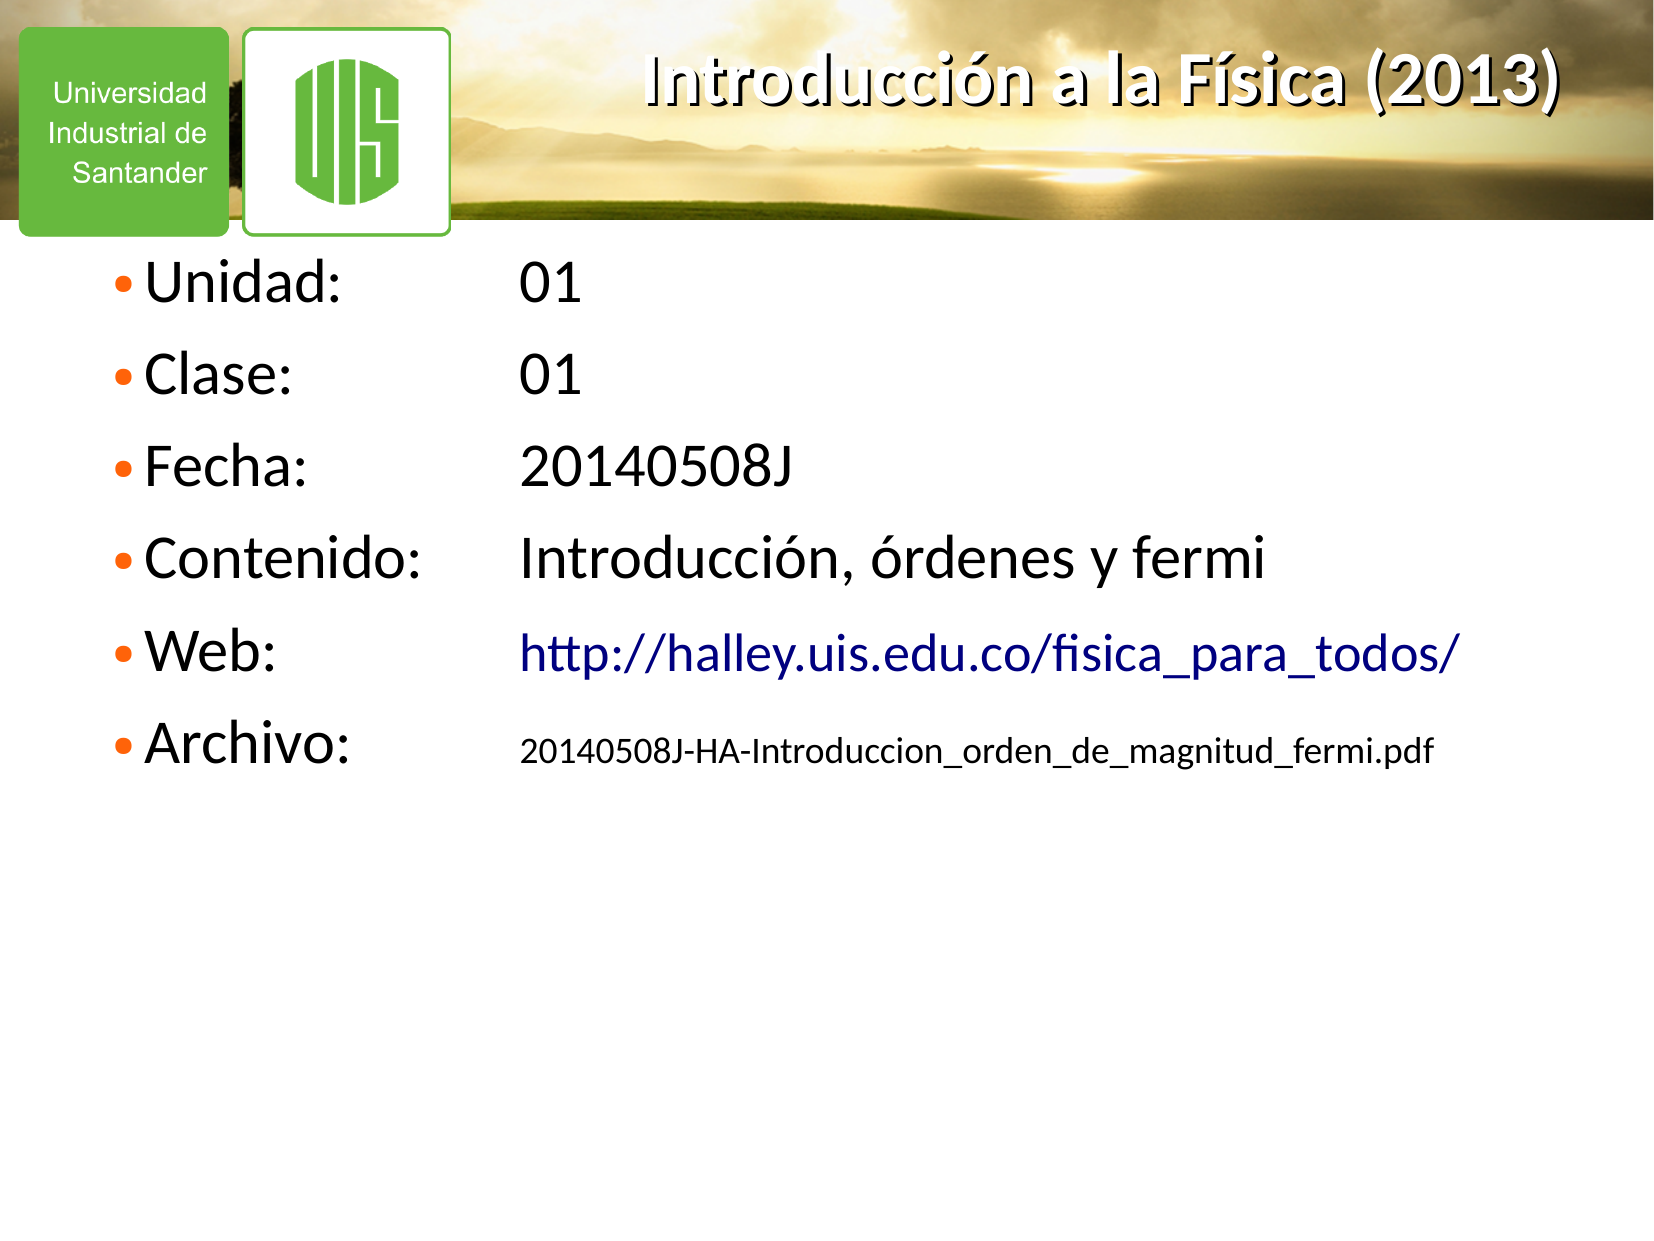

# Introducción a la Física (2013)
Unidad:			01
Clase:				01
Fecha:			20140508J
Contenido:		Introducción, órdenes y fermi
Web:				http://halley.uis.edu.co/fisica_para_todos/
Archivo:			20140508J-HA-Introduccion_orden_de_magnitud_fermi.pdf